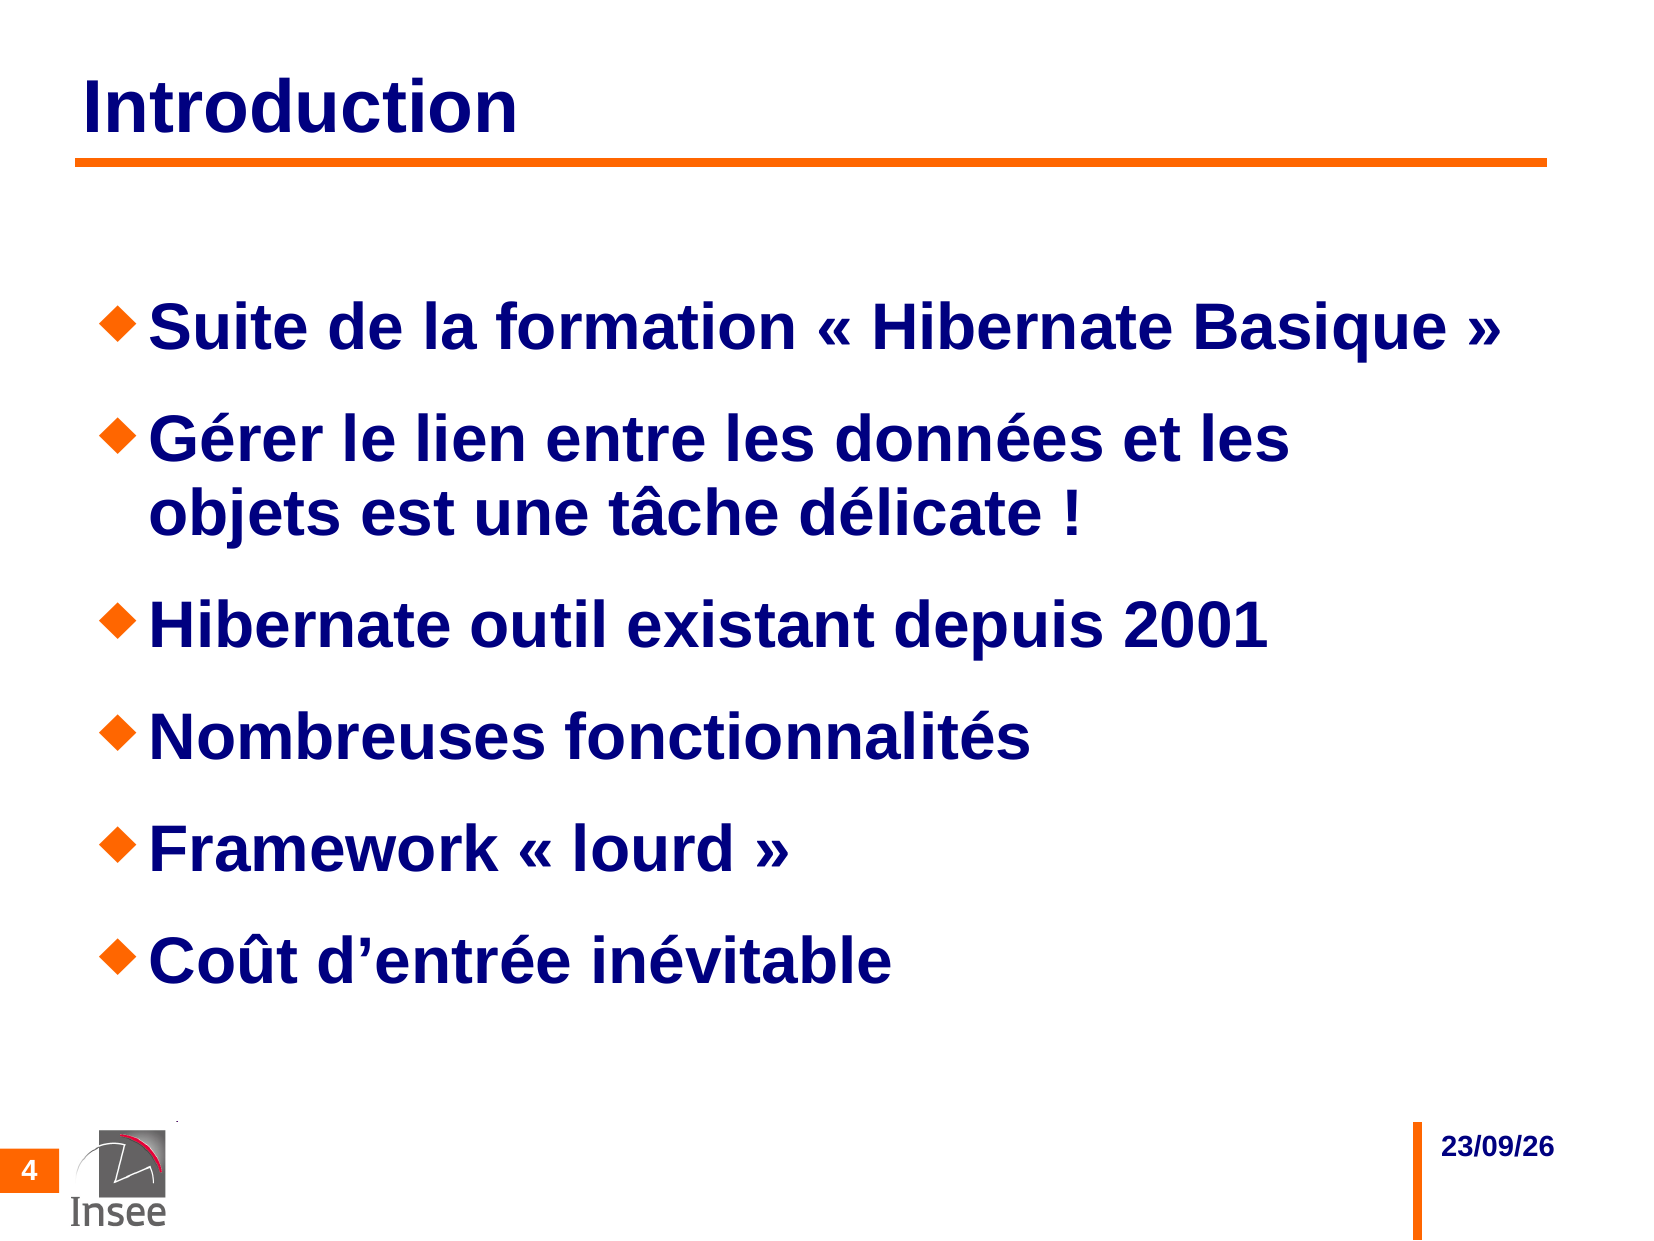

# Introduction
Suite de la formation « Hibernate Basique »
Gérer le lien entre les données et les objets est une tâche délicate !
Hibernate outil existant depuis 2001
Nombreuses fonctionnalités
Framework « lourd »
Coût d’entrée inévitable
4